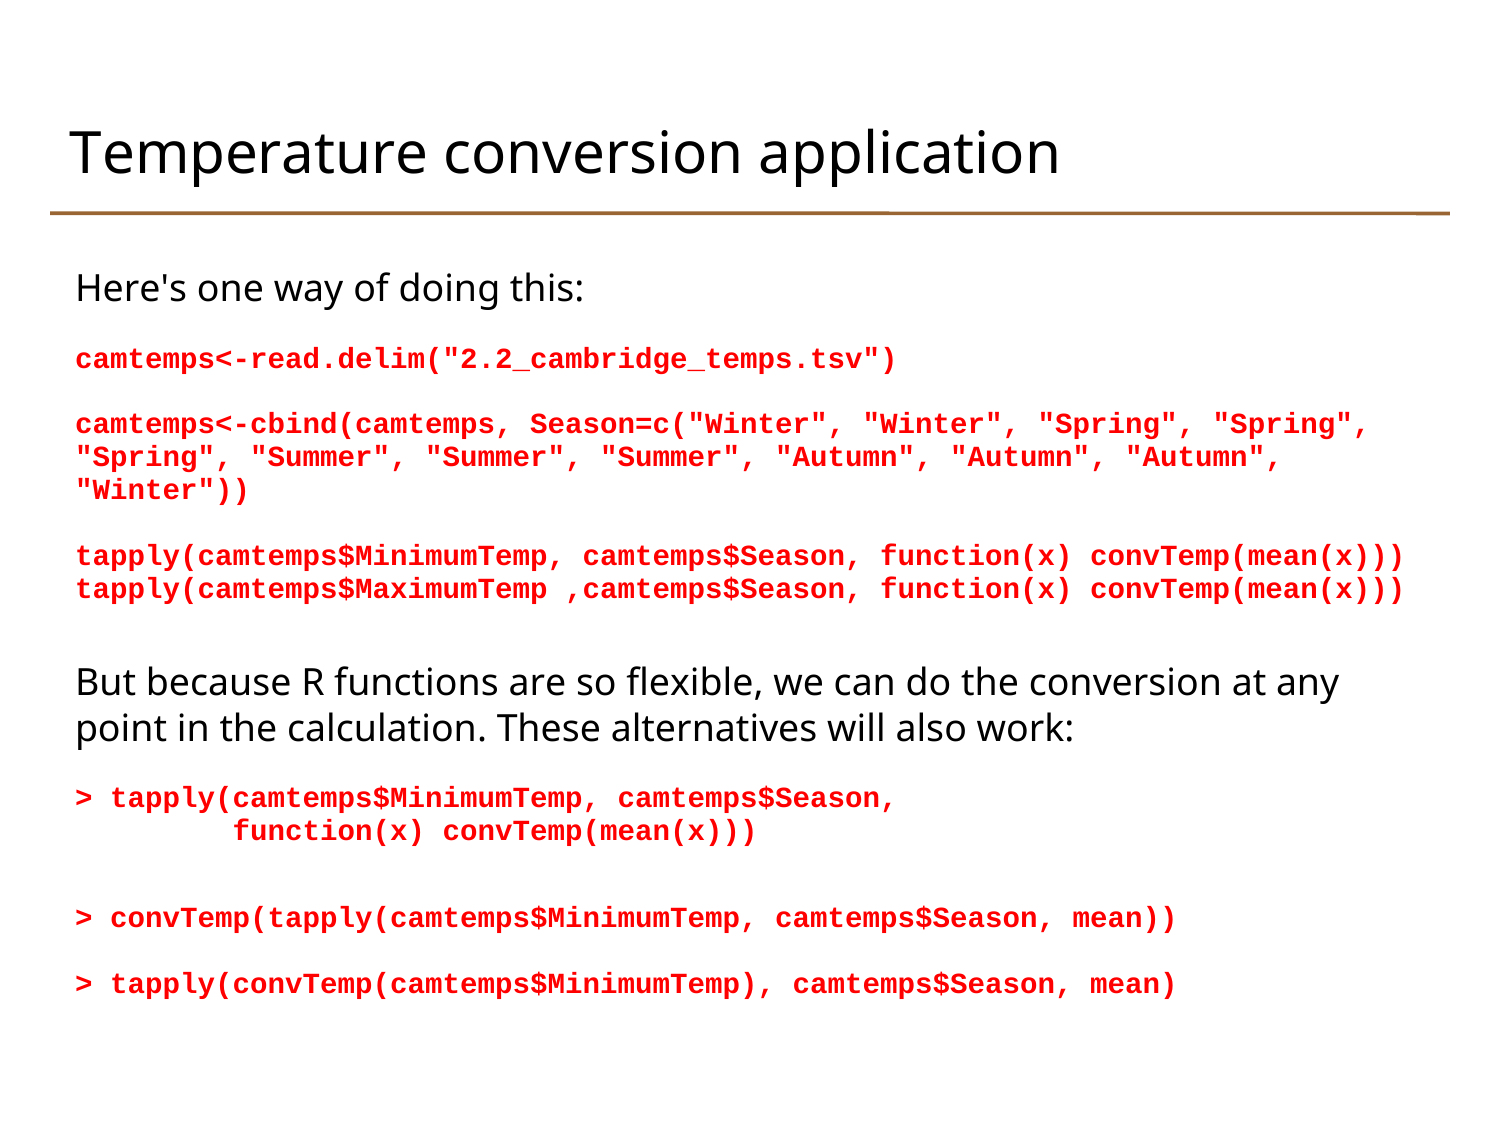

Temperature conversion application
Here's one way of doing this:
camtemps<-read.delim("2.2_cambridge_temps.tsv")
camtemps<-cbind(camtemps, Season=c("Winter", "Winter", "Spring", "Spring", "Spring", "Summer", "Summer", "Summer", "Autumn", "Autumn", "Autumn", "Winter"))
tapply(camtemps$MinimumTemp, camtemps$Season, function(x) convTemp(mean(x)))
tapply(camtemps$MaximumTemp ,camtemps$Season, function(x) convTemp(mean(x)))
But because R functions are so flexible, we can do the conversion at any point in the calculation. These alternatives will also work:
> tapply(camtemps$MinimumTemp, camtemps$Season,
 function(x) convTemp(mean(x)))
> convTemp(tapply(camtemps$MinimumTemp, camtemps$Season, mean))
> tapply(convTemp(camtemps$MinimumTemp), camtemps$Season, mean)